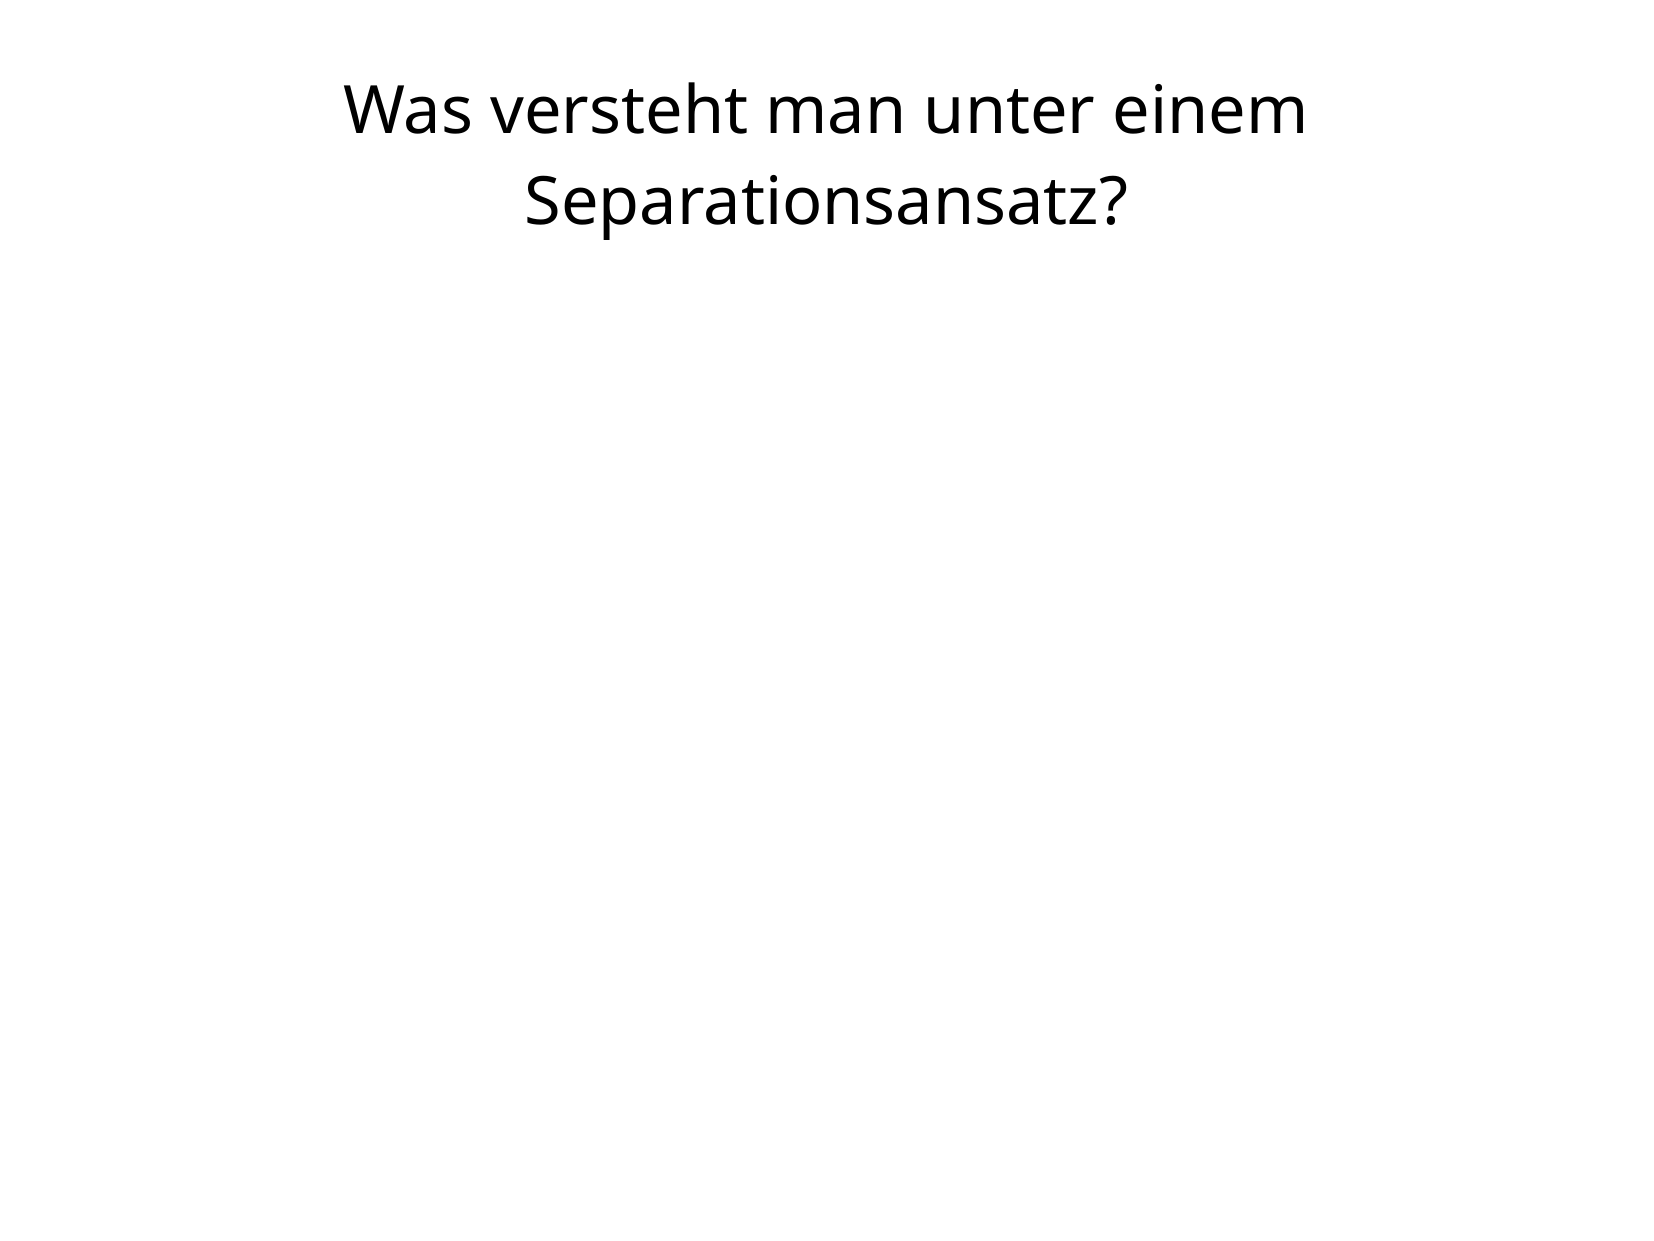

# Was versteht man unter einem Separationsansatz?